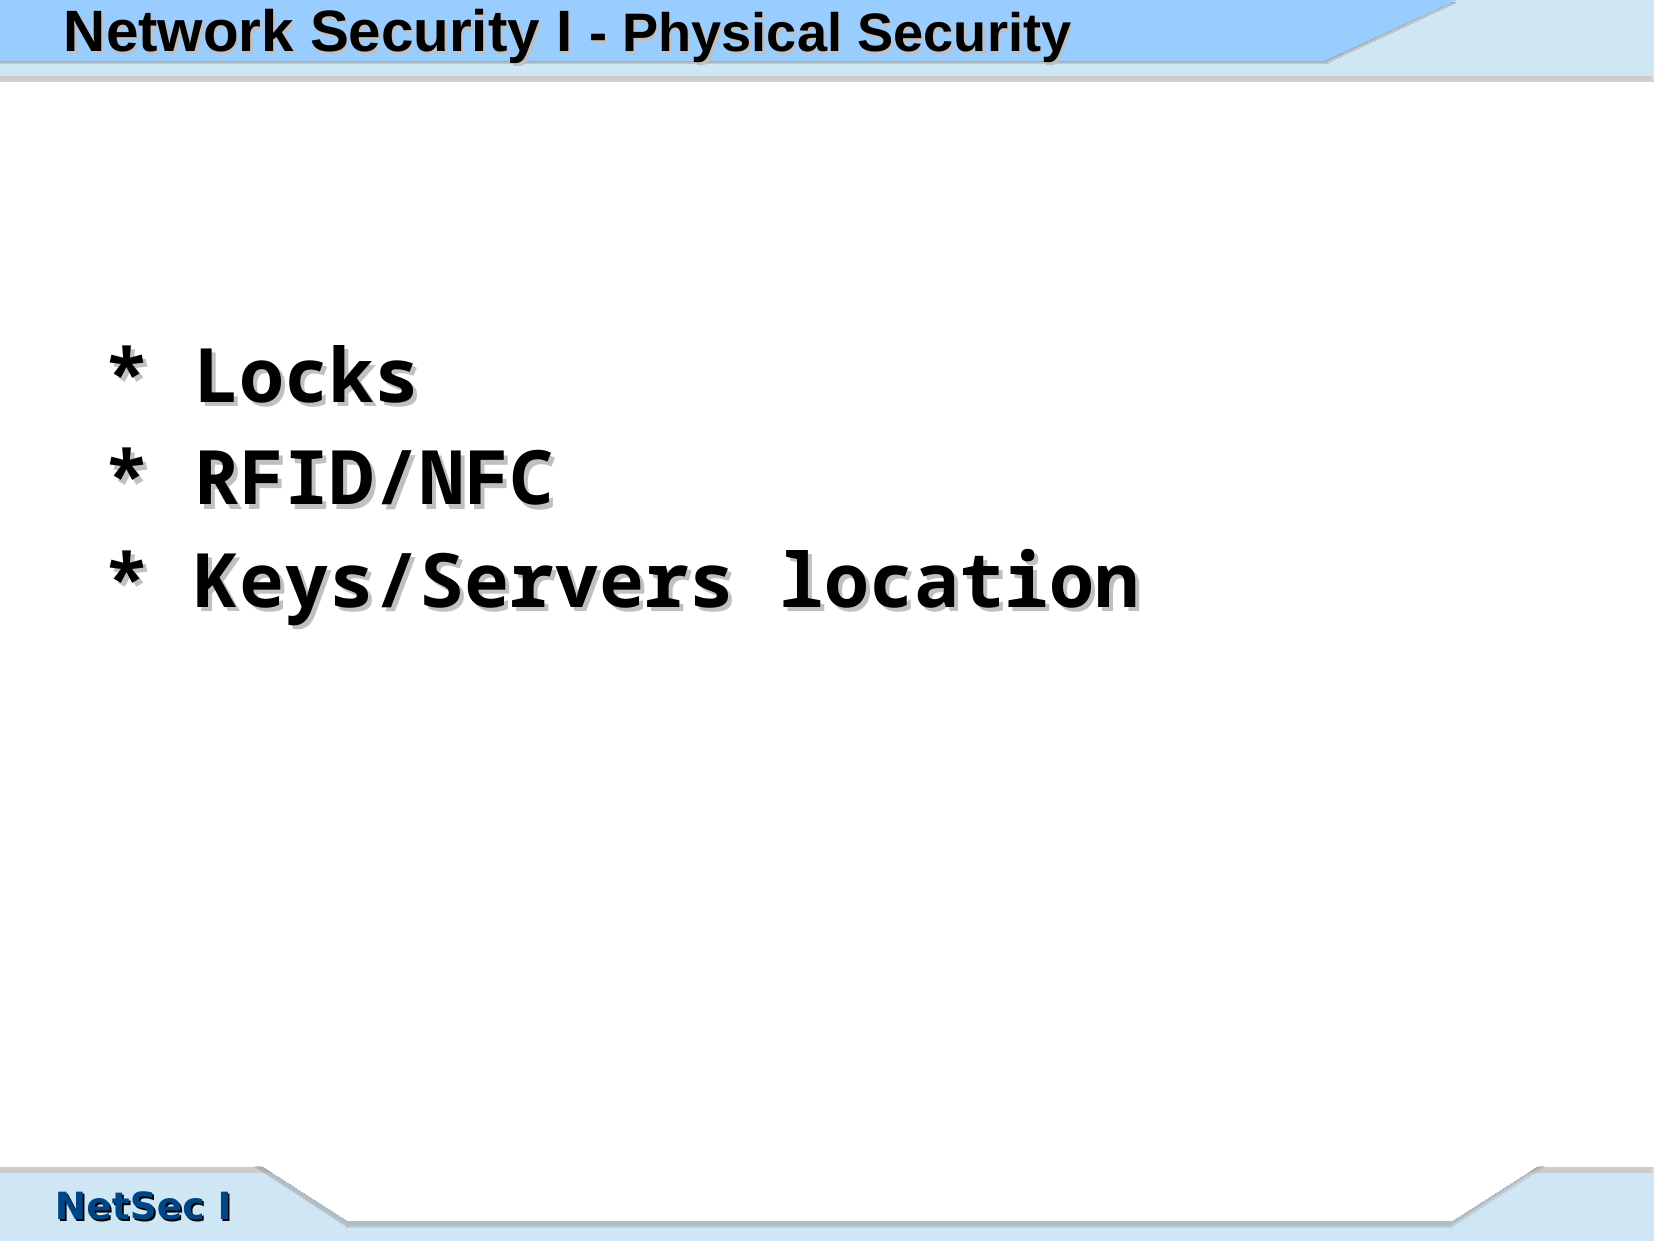

# Network Security I - Physical Security
* Locks
* RFID/NFC
* Keys/Servers location